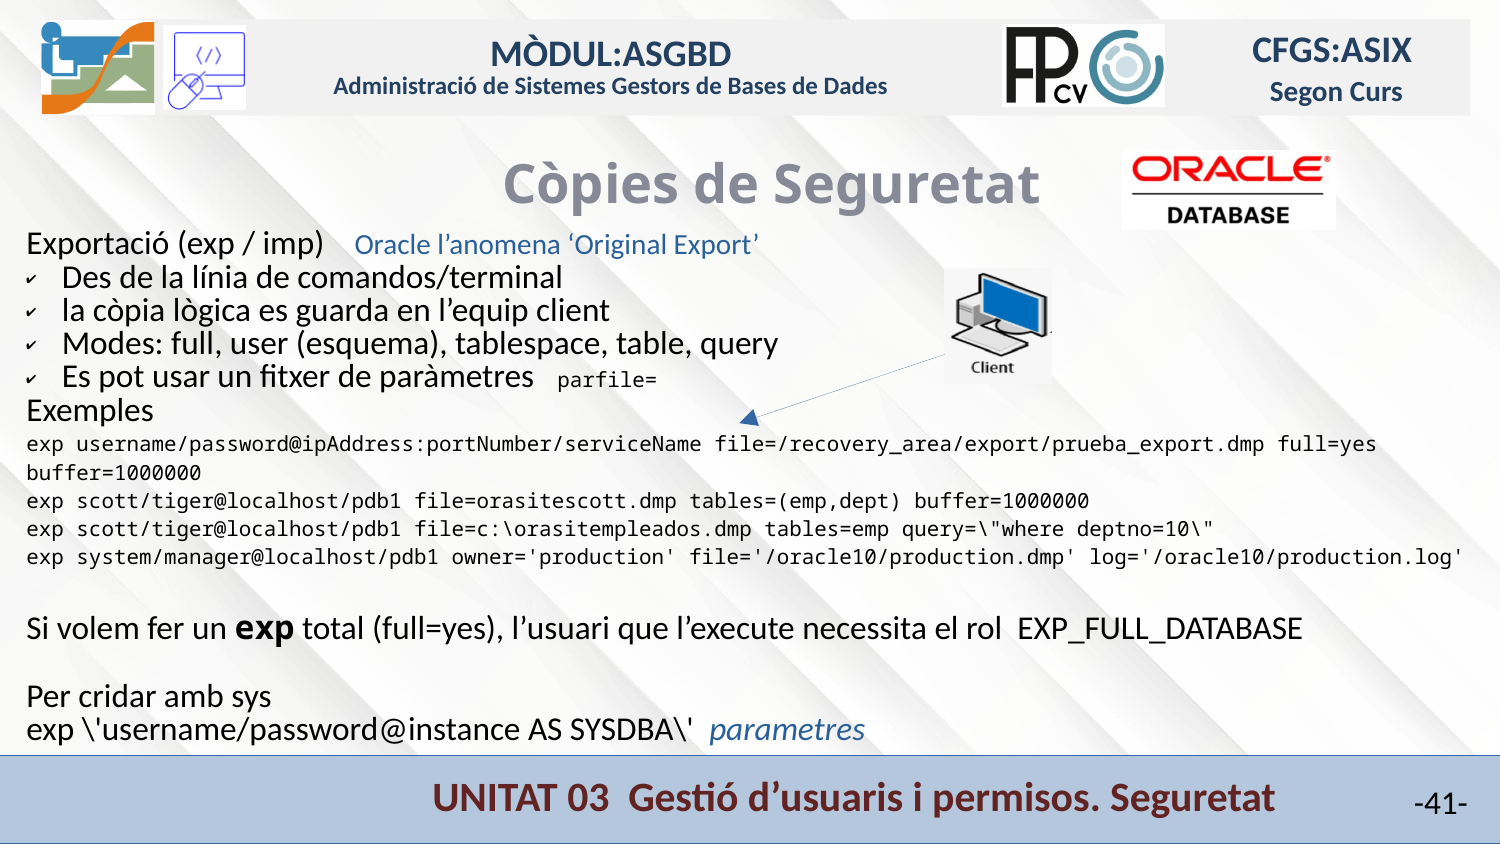

# Còpies de Seguretat
Exportació (exp / imp) Oracle l’anomena ‘Original Export’
Des de la línia de comandos/terminal
la còpia lògica es guarda en l’equip client
Modes: full, user (esquema), tablespace, table, query
Es pot usar un fitxer de paràmetres parfile=
Exemples
exp username/password@ipAddress:portNumber/serviceName file=/recovery_area/export/prueba_export.dmp full=yes buffer=1000000
exp scott/tiger@localhost/pdb1 file=orasitescott.dmp tables=(emp,dept) buffer=1000000
exp scott/tiger@localhost/pdb1 file=c:\orasitempleados.dmp tables=emp query=\"where deptno=10\"
exp system/manager@localhost/pdb1 owner='production' file='/oracle10/production.dmp' log='/oracle10/production.log'
Si volem fer un exp total (full=yes), l’usuari que l’execute necessita el rol EXP_FULL_DATABASE
Per cridar amb sys
exp \'username/password@instance AS SYSDBA\' parametres